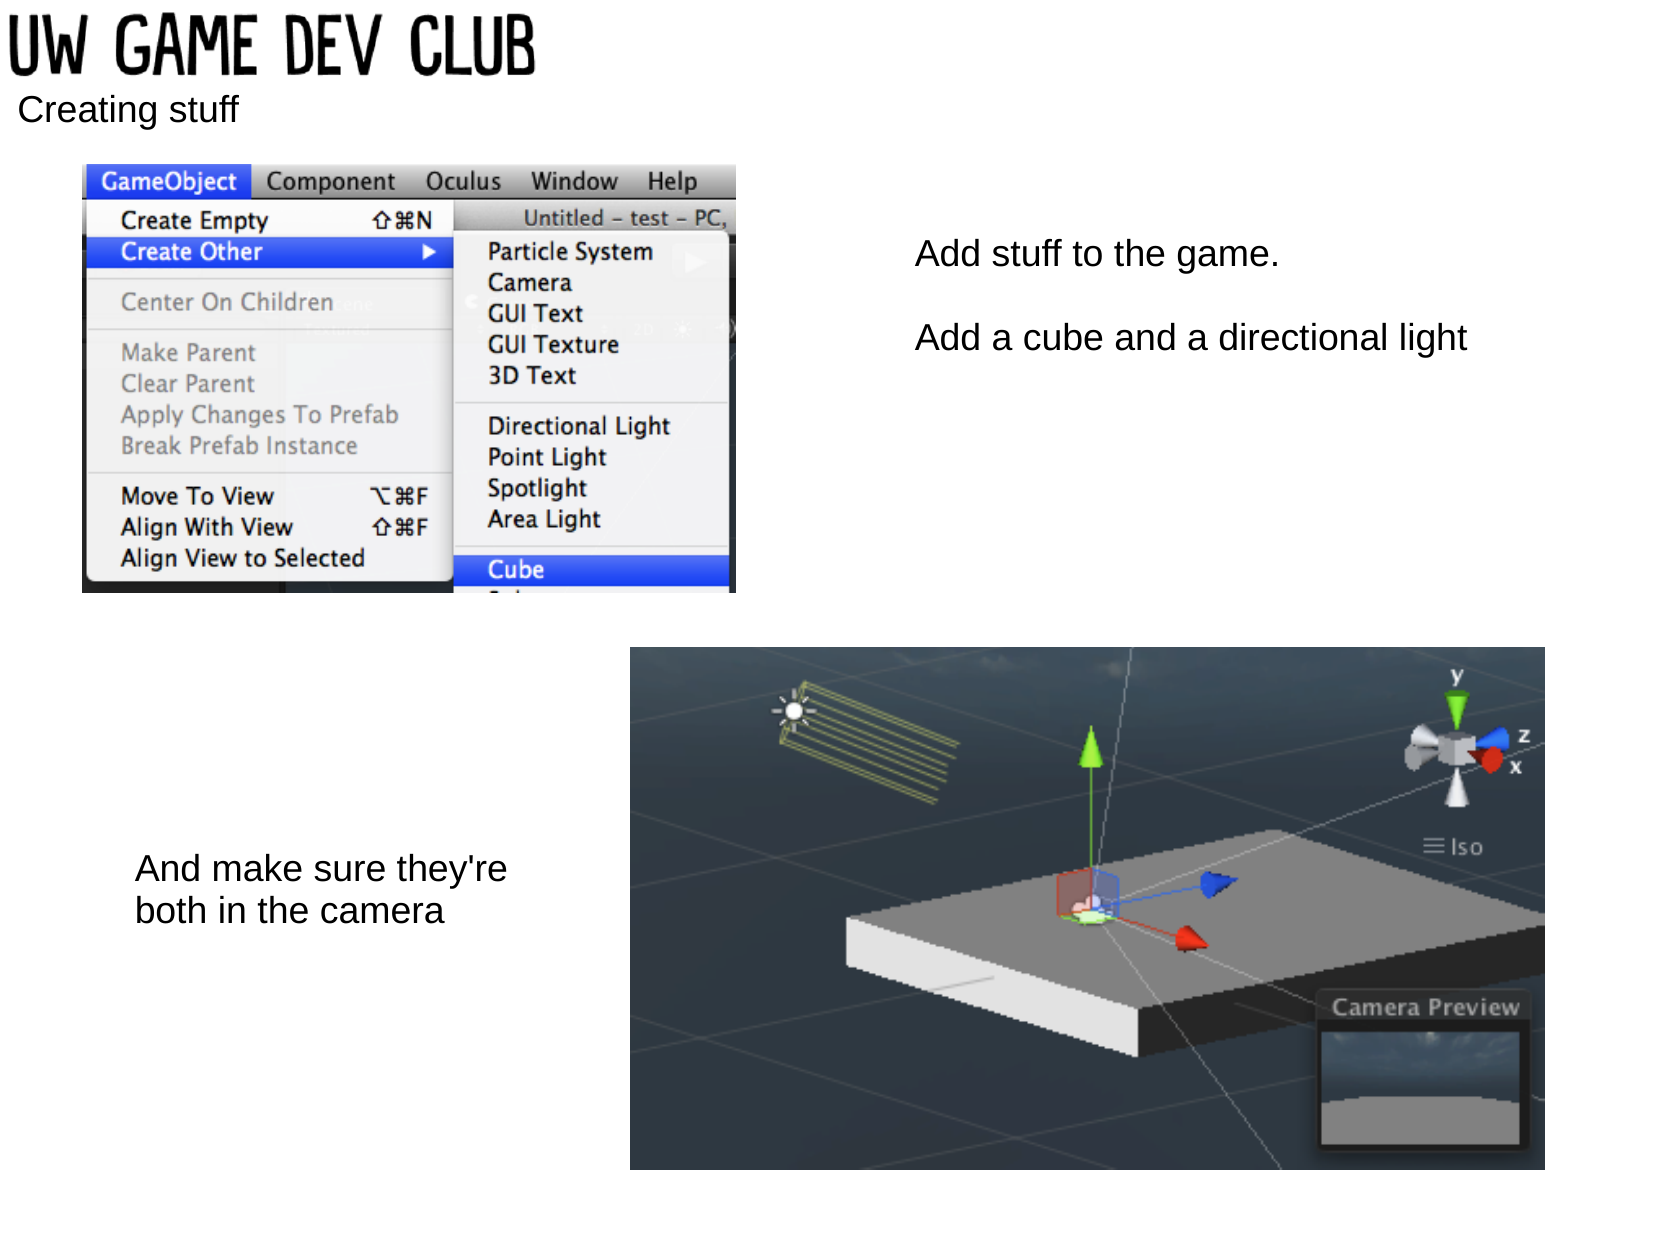

Creating stuff
Add stuff to the game.
Add a cube and a directional light
And make sure they're both in the camera